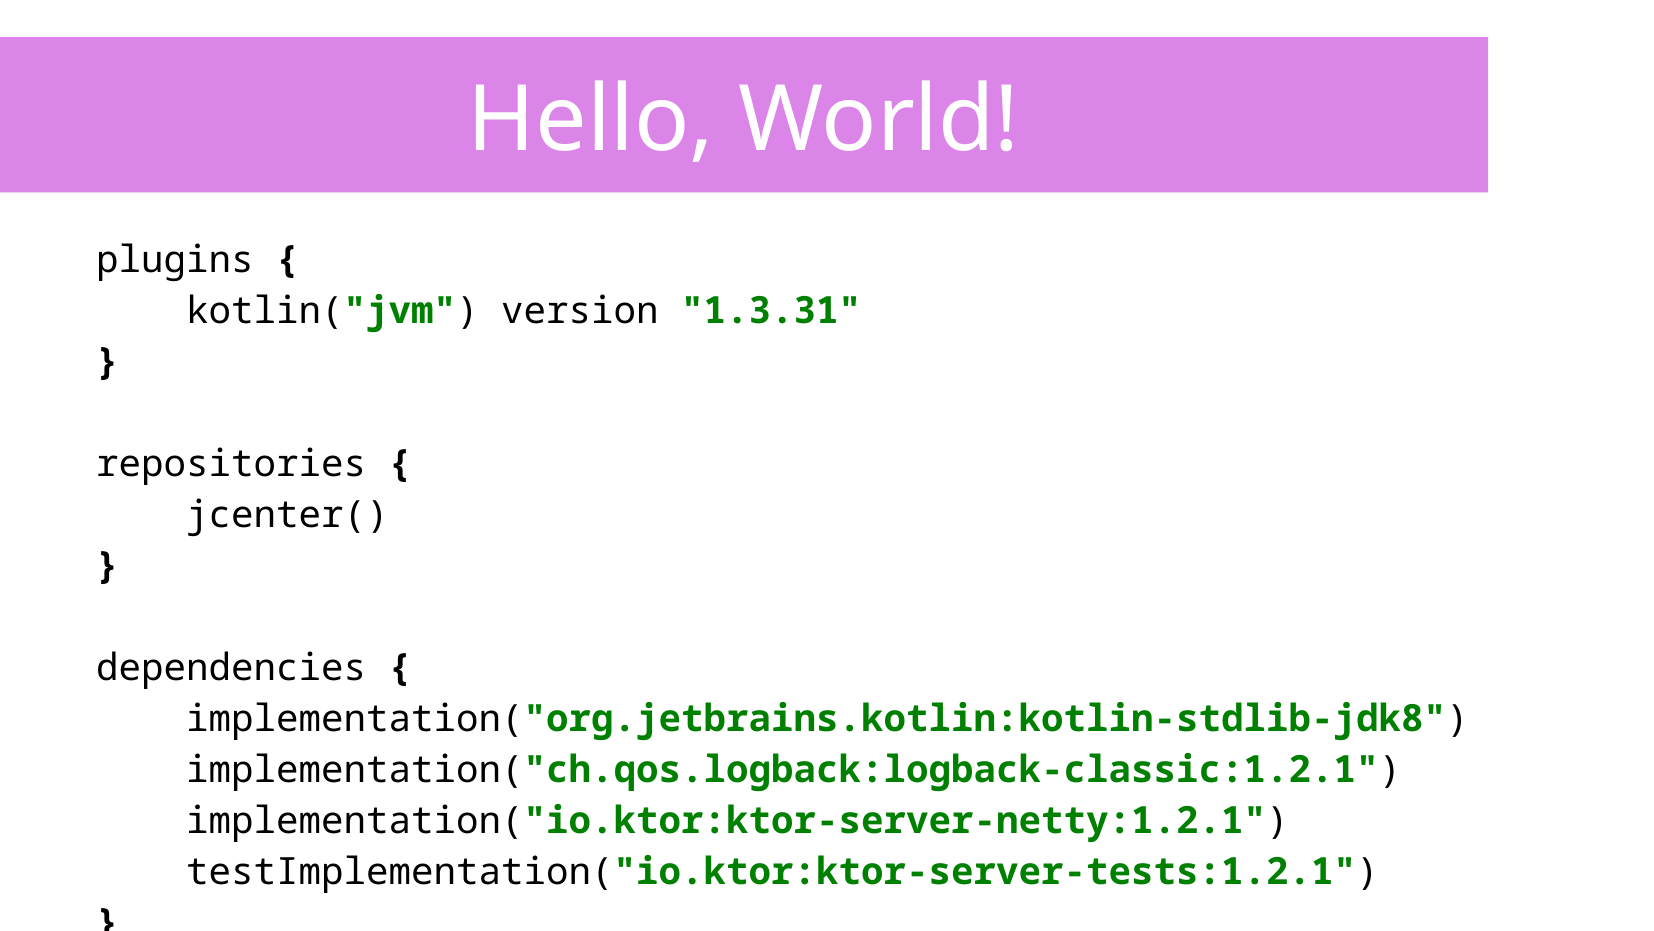

# Hello, World!
plugins {
 kotlin("jvm") version "1.3.31"
}
repositories {
 jcenter()
}
dependencies {
 implementation("org.jetbrains.kotlin:kotlin-stdlib-jdk8")
 implementation("ch.qos.logback:logback-classic:1.2.1")
 implementation("io.ktor:ktor-server-netty:1.2.1")
 testImplementation("io.ktor:ktor-server-tests:1.2.1")
}